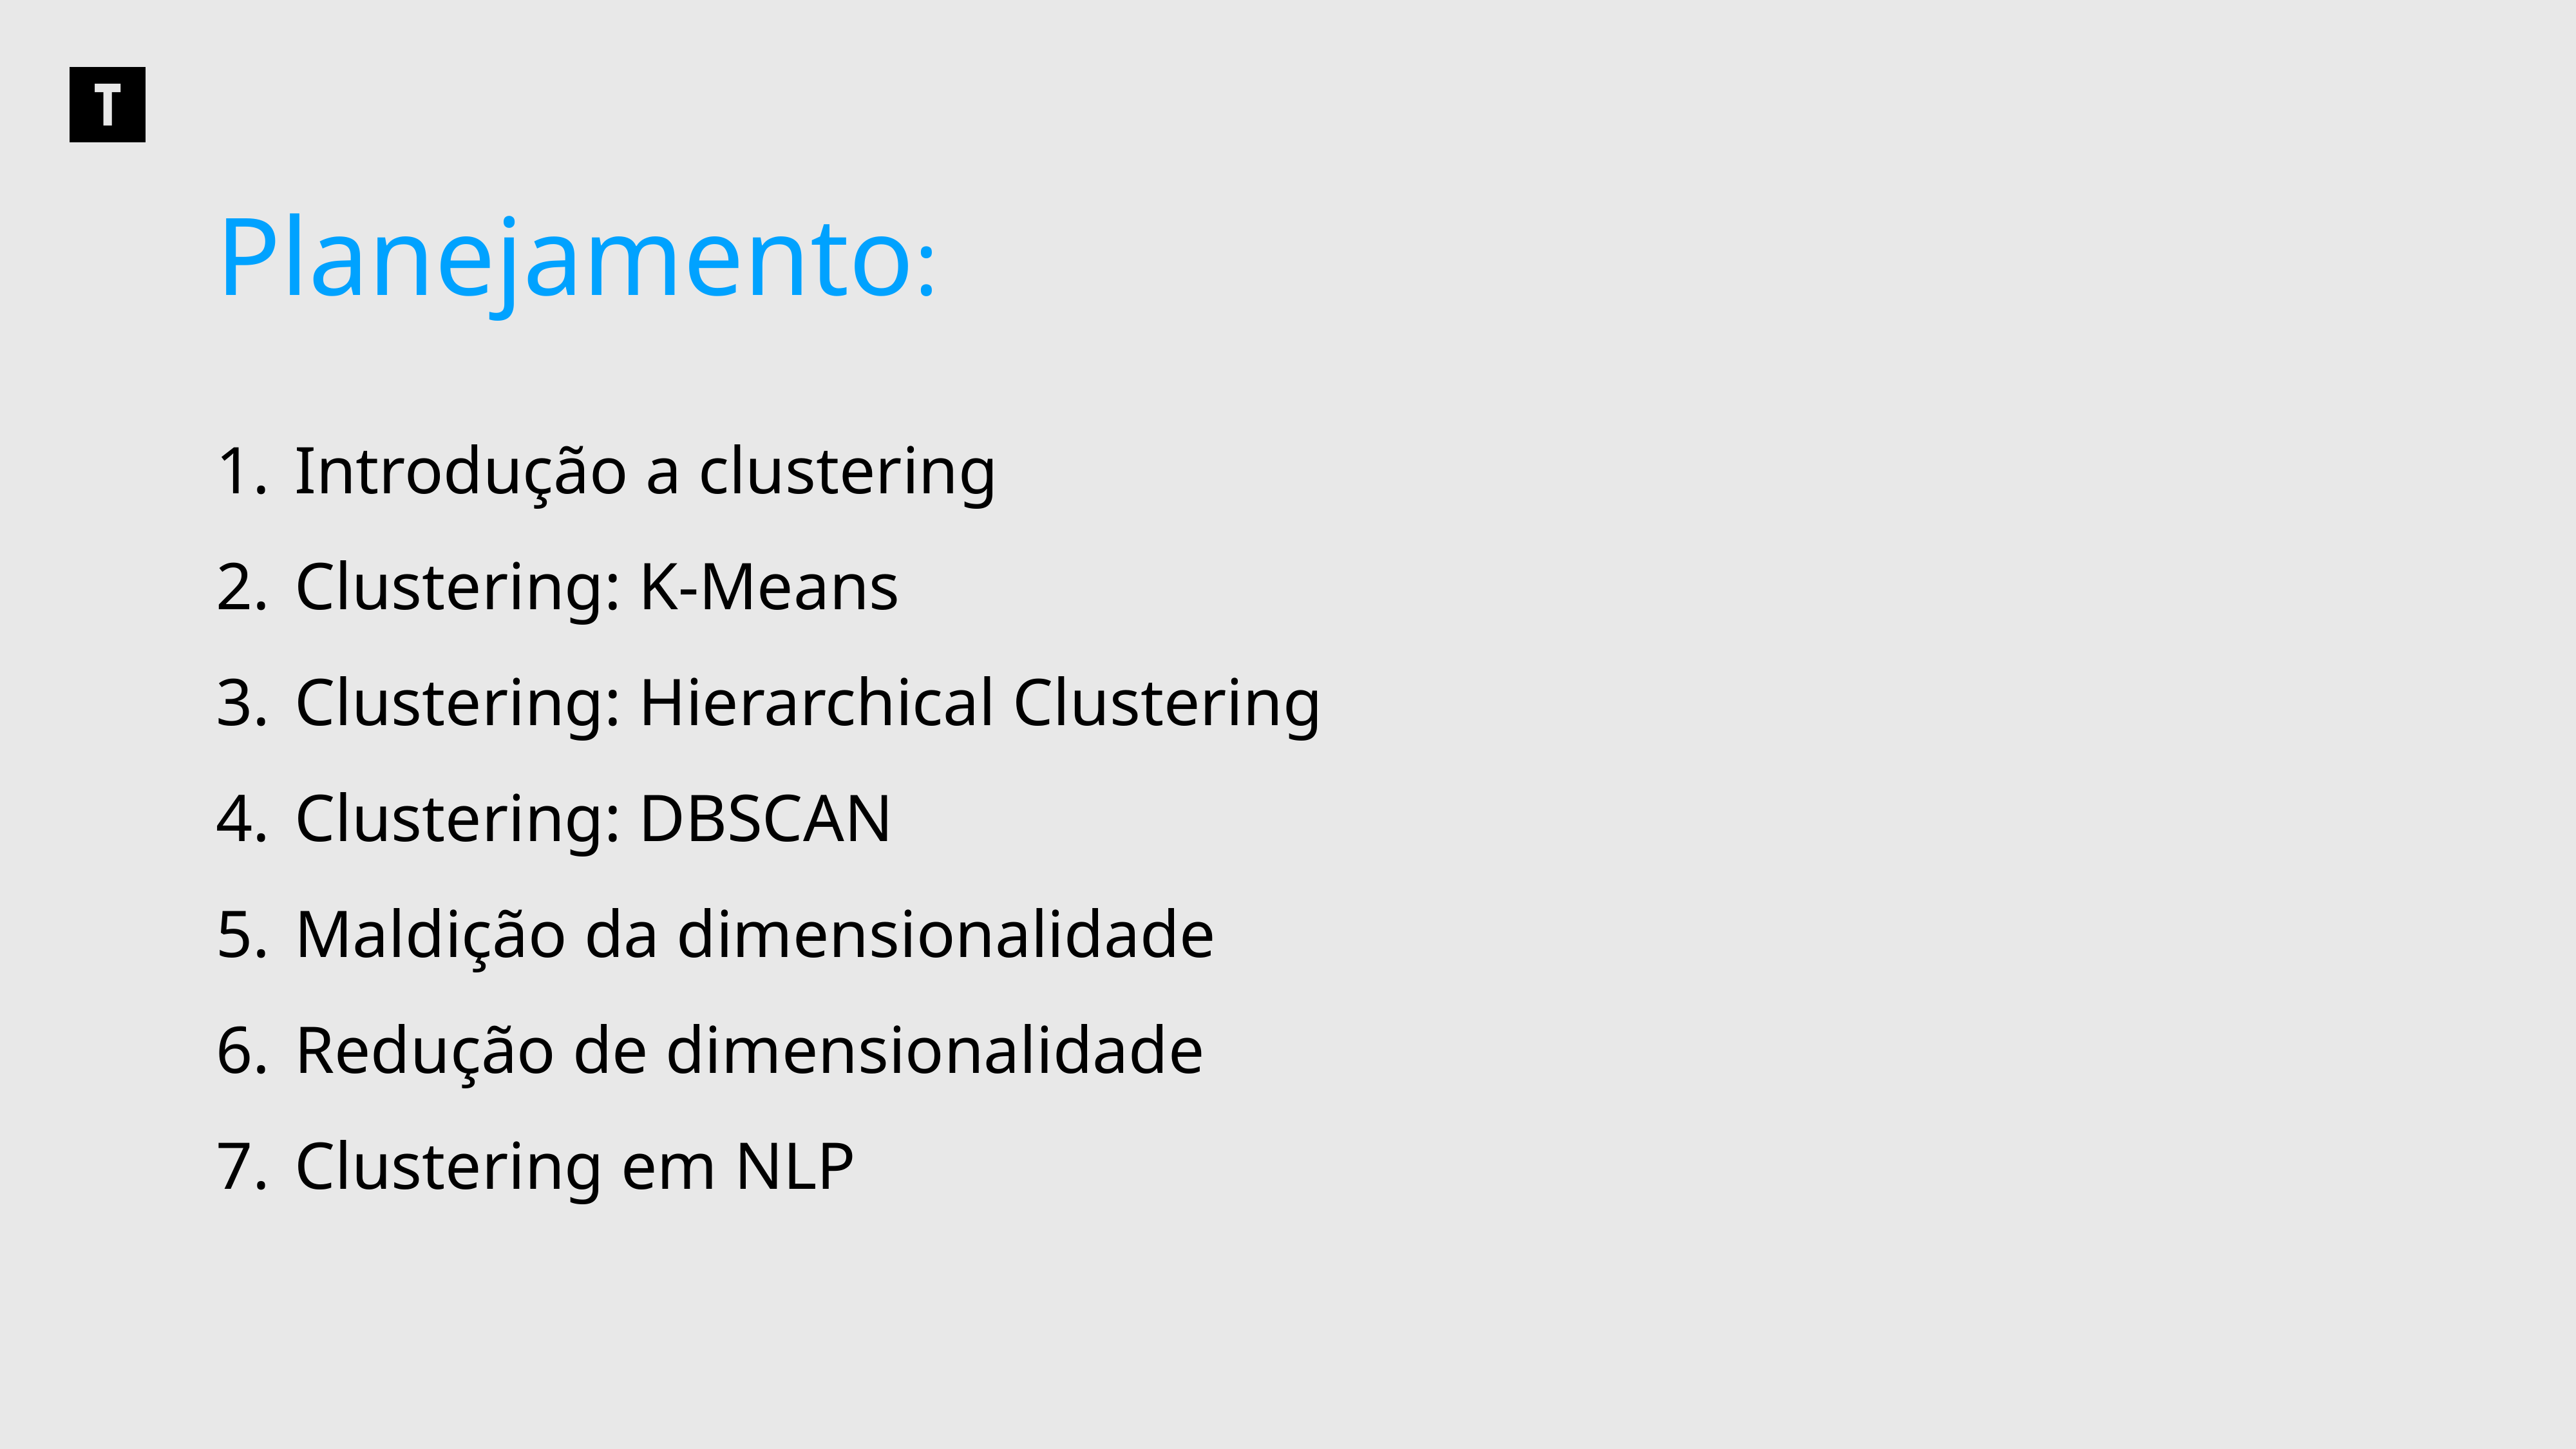

Planejamento:
Introdução a clustering
Clustering: K-Means
Clustering: Hierarchical Clustering
Clustering: DBSCAN
Maldição da dimensionalidade
Redução de dimensionalidade
Clustering em NLP